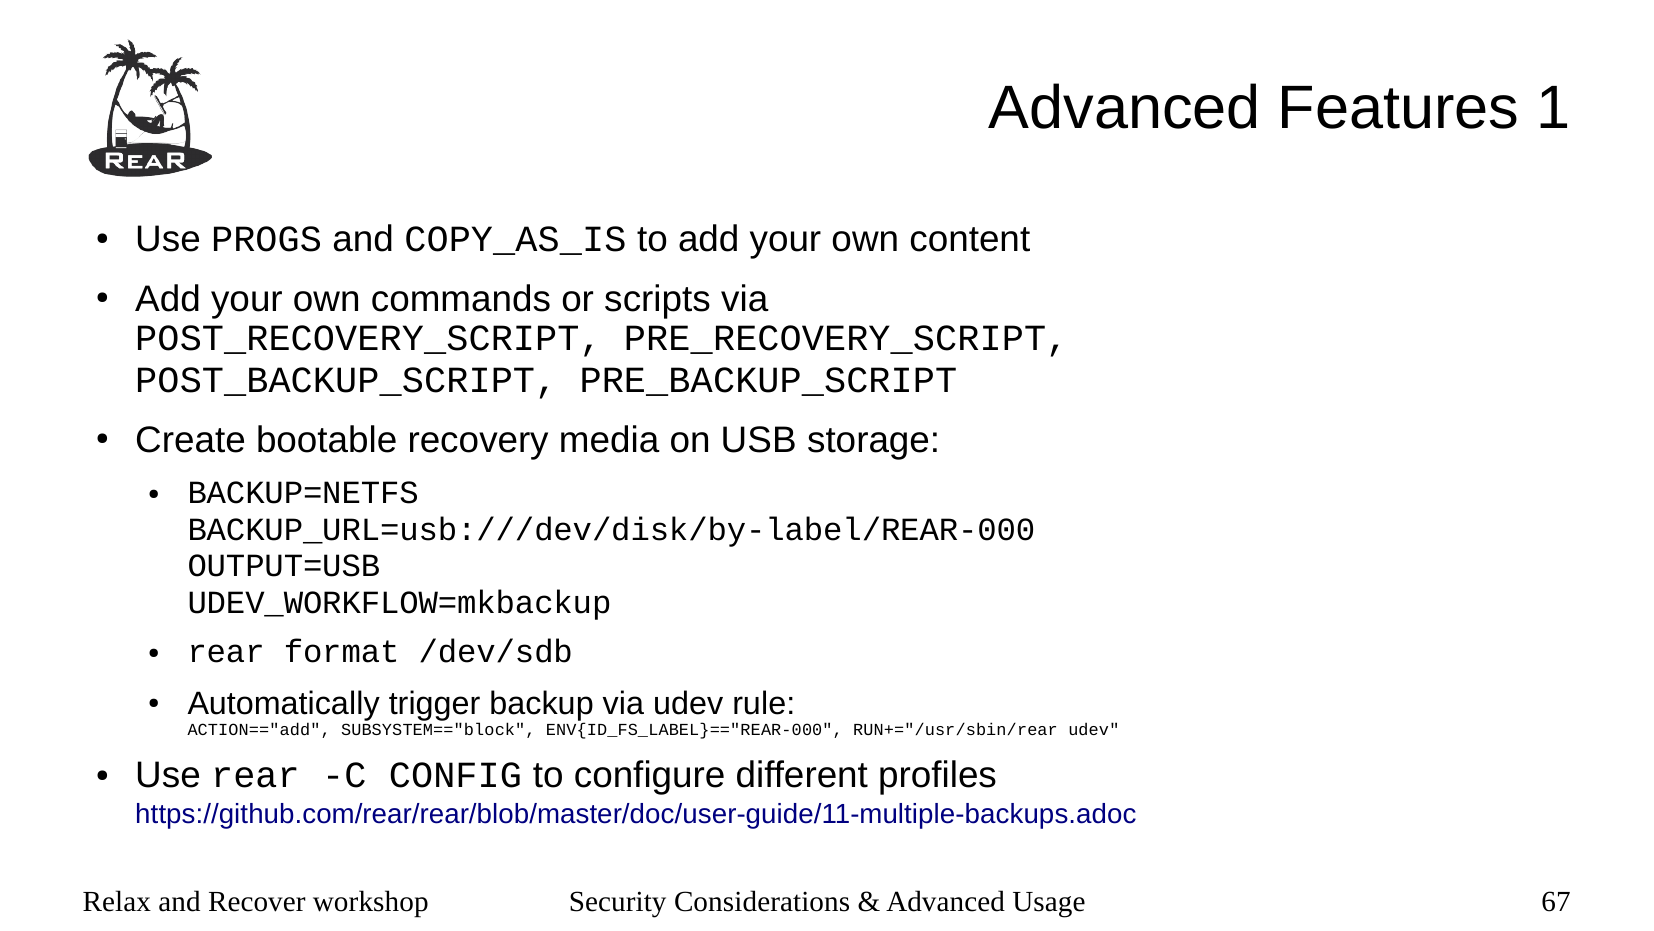

# Advanced Features 1
Use PROGS and COPY_AS_IS to add your own content
Add your own commands or scripts via
POST_RECOVERY_SCRIPT, PRE_RECOVERY_SCRIPT,
POST_BACKUP_SCRIPT, PRE_BACKUP_SCRIPT
Create bootable recovery media on USB storage:
BACKUP=NETFS
BACKUP_URL=usb:///dev/disk/by-label/REAR-000
OUTPUT=USB
UDEV_WORKFLOW=mkbackup
rear format /dev/sdb
Automatically trigger backup via udev rule:
ACTION=="add", SUBSYSTEM=="block", ENV{ID_FS_LABEL}=="REAR-000", RUN+="/usr/sbin/rear udev"
Use rear -C CONFIG to configure different profiles
https://github.com/rear/rear/blob/master/doc/user-guide/11-multiple-backups.adoc
Relax and Recover workshop
Security Considerations & Advanced Usage
67